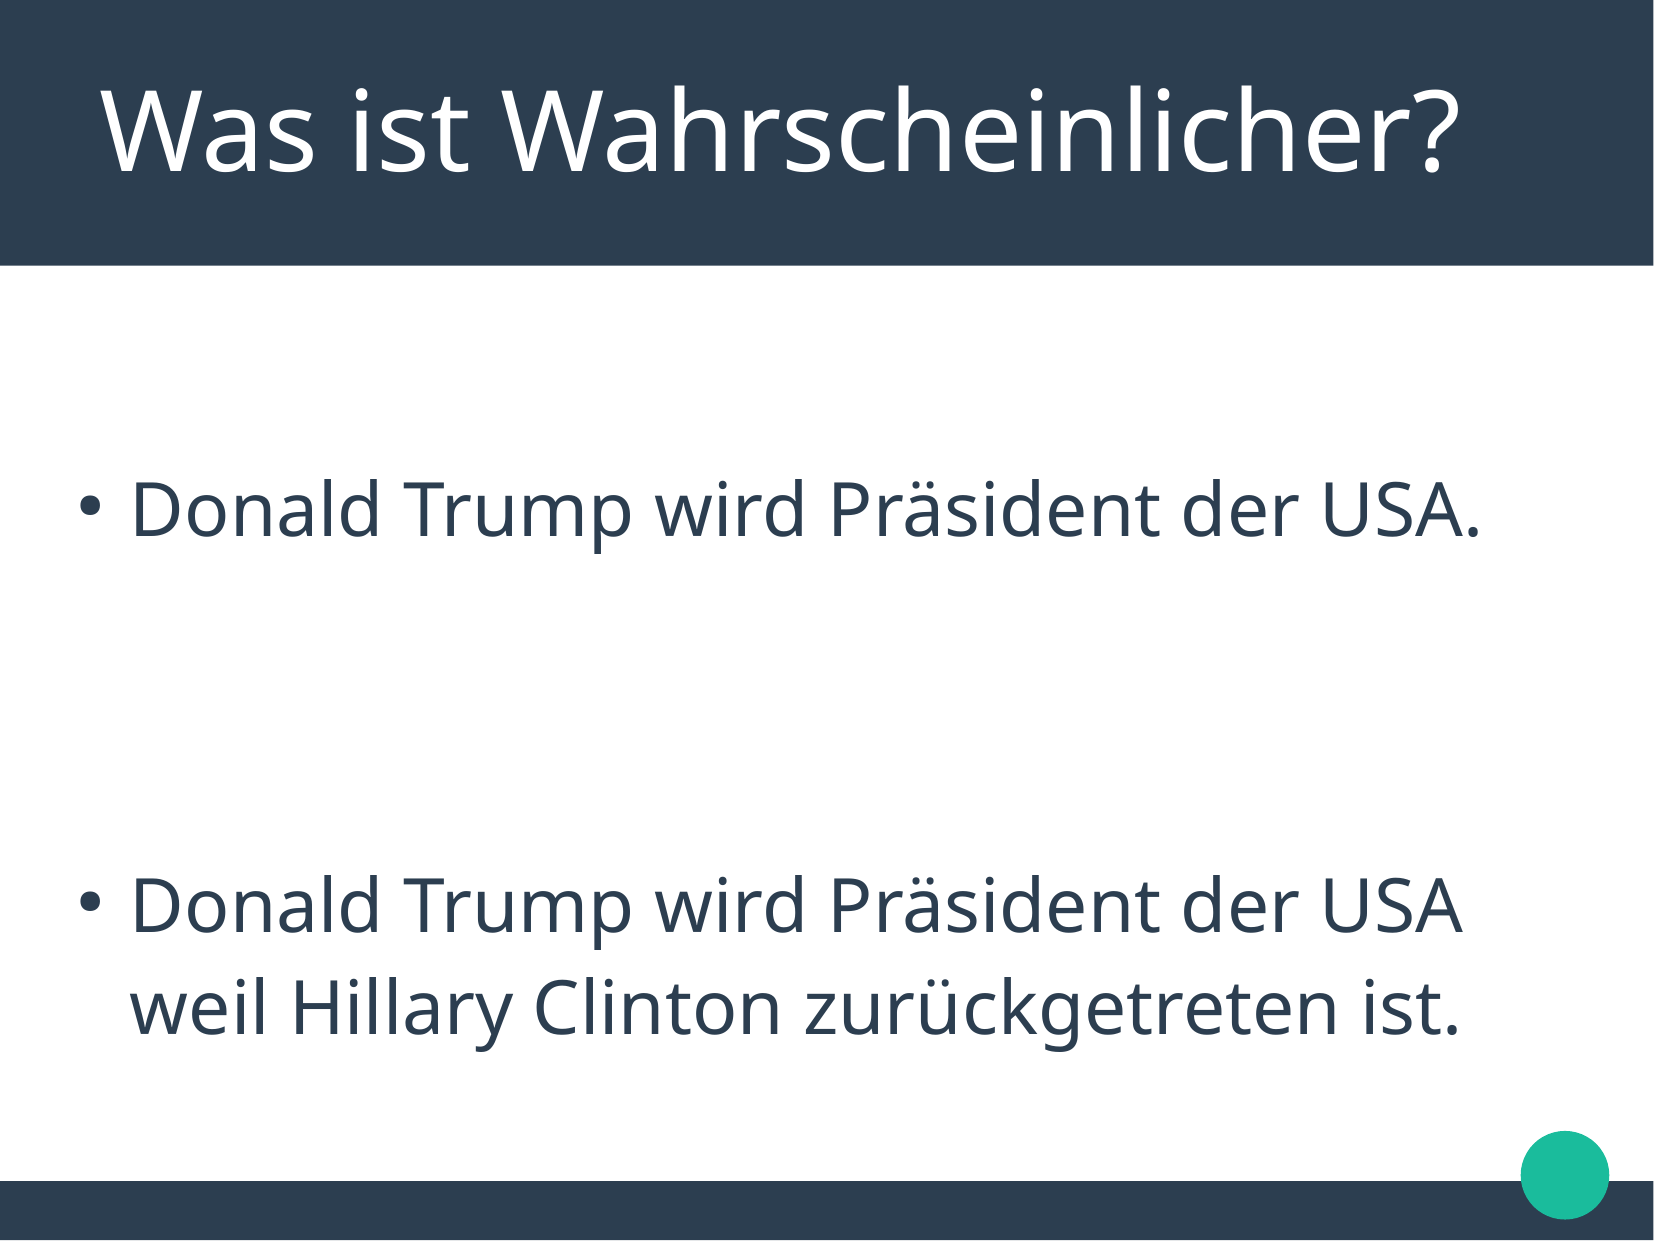

# Was ist Wahrscheinlicher?
Donald Trump wird Präsident der USA.
Donald Trump wird Präsident der USA weil Hillary Clinton zurückgetreten ist.